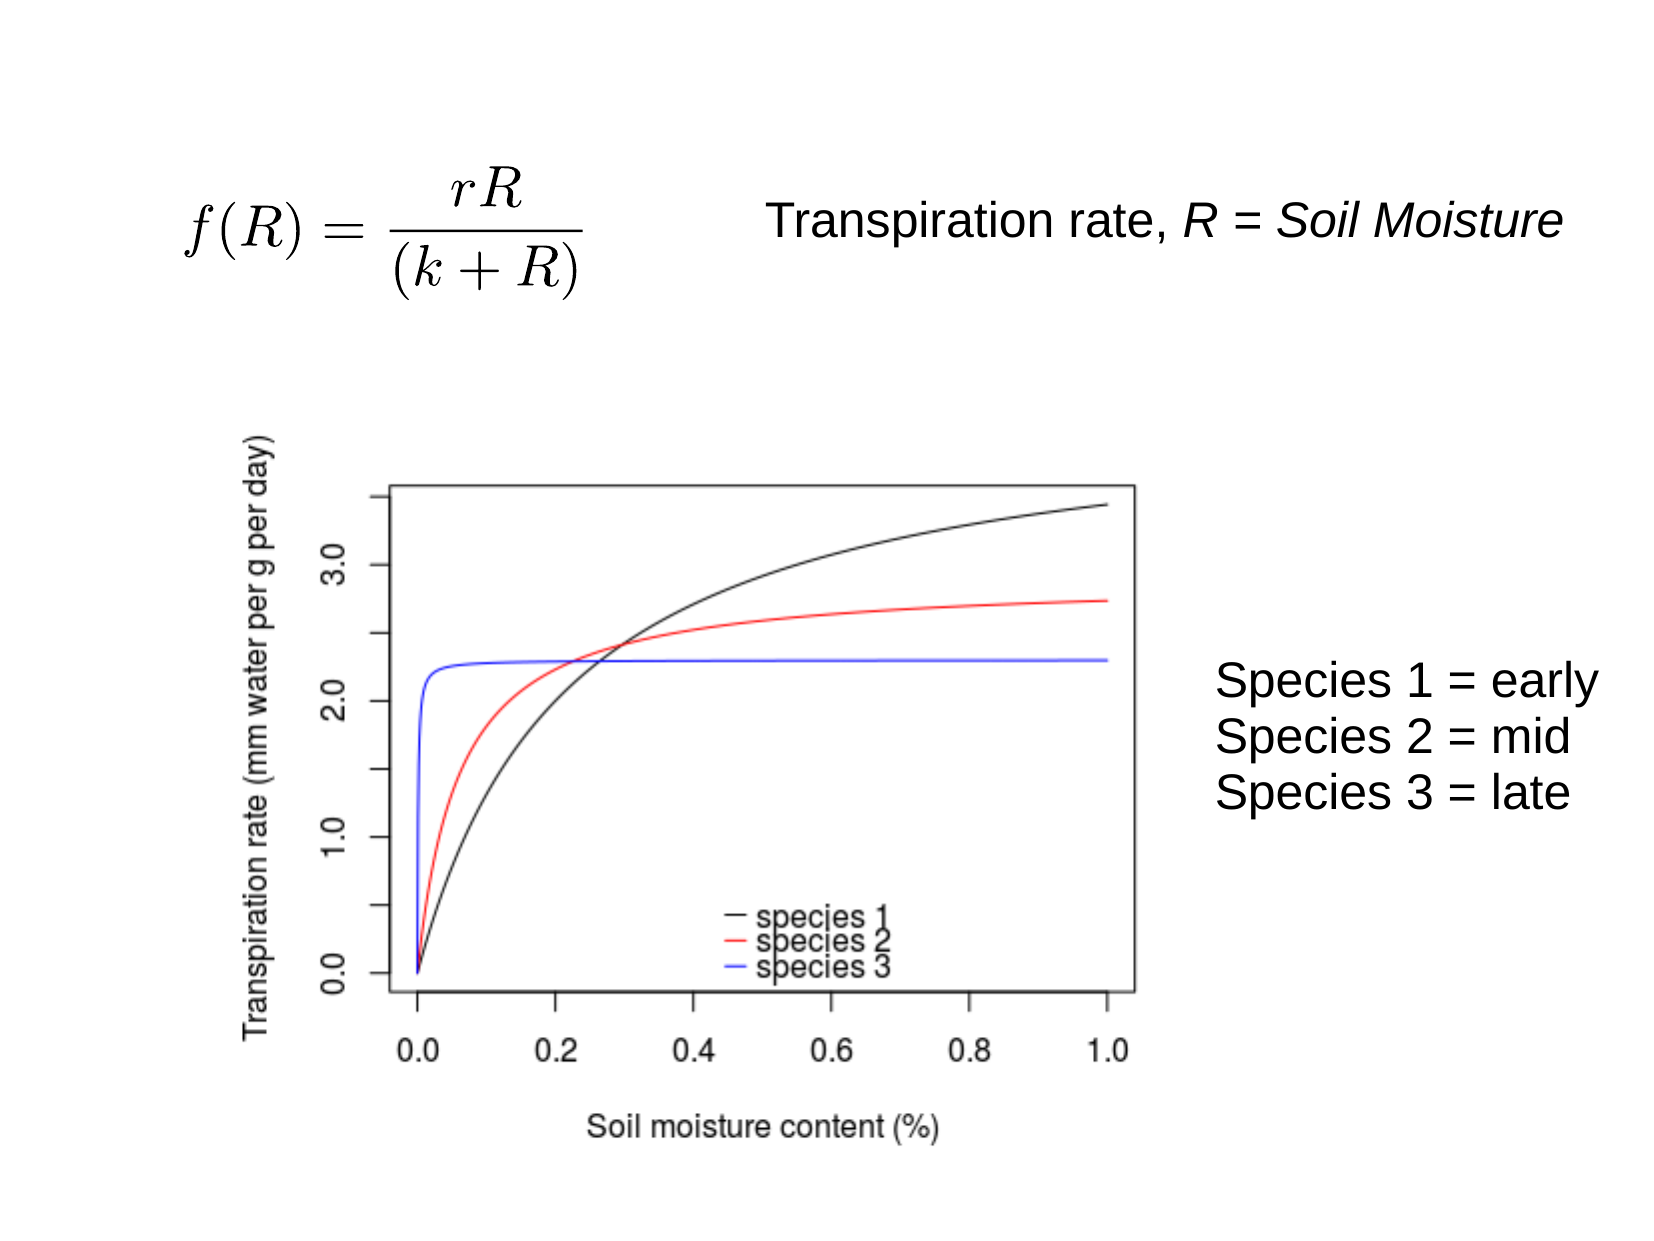

Transpiration rate, R = Soil Moisture
Species 1 = early
Species 2 = mid
Species 3 = late